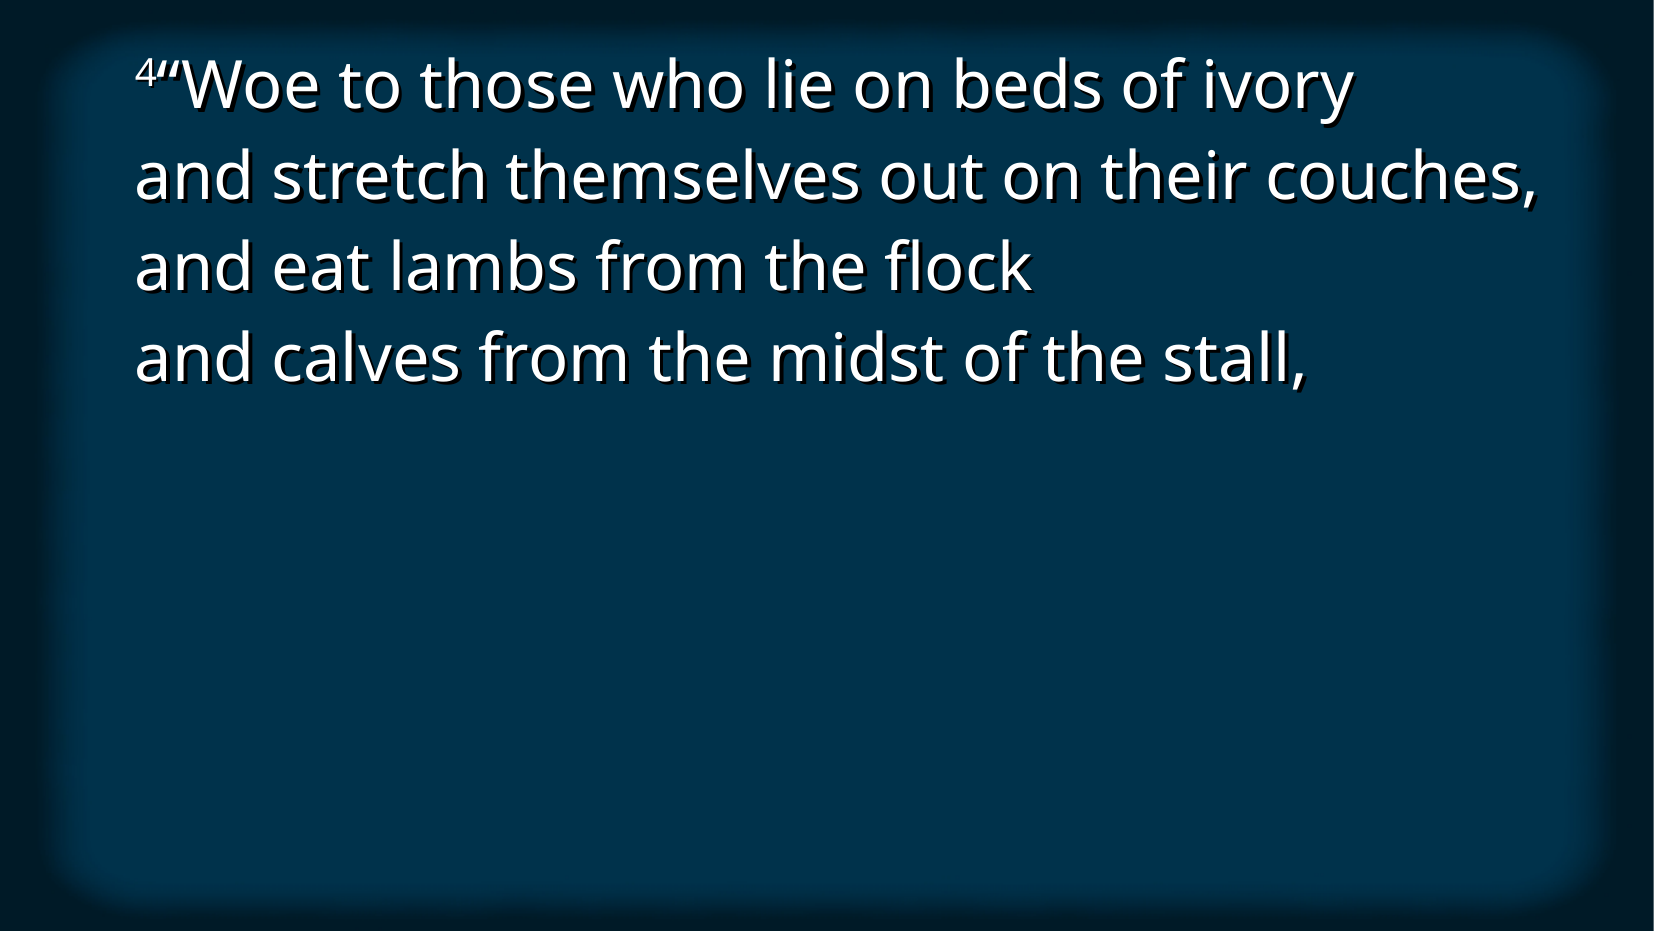

4“Woe to those who lie on beds of ivory
and stretch themselves out on their couches,
and eat lambs from the flock
and calves from the midst of the stall,